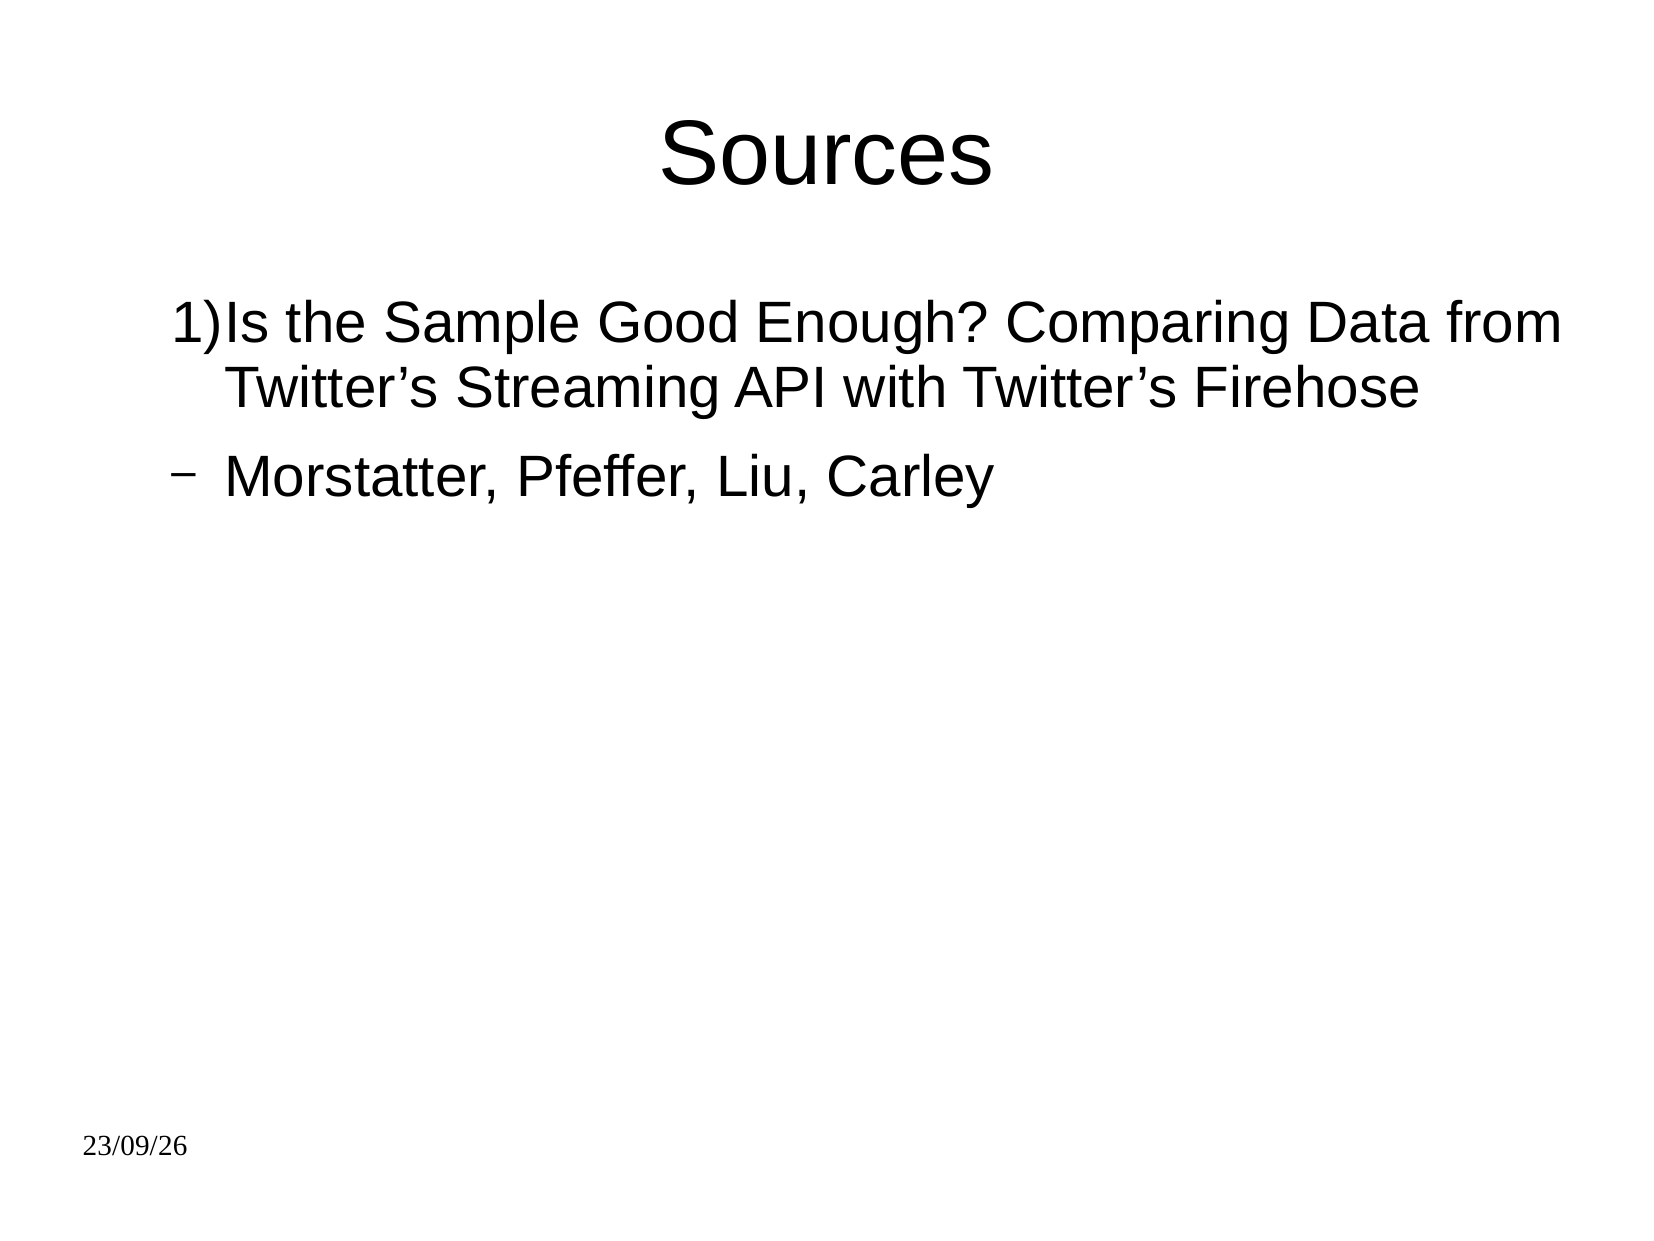

# Sources
Is the Sample Good Enough? Comparing Data from Twitter’s Streaming API with Twitter’s Firehose
Morstatter, Pfeffer, Liu, Carley